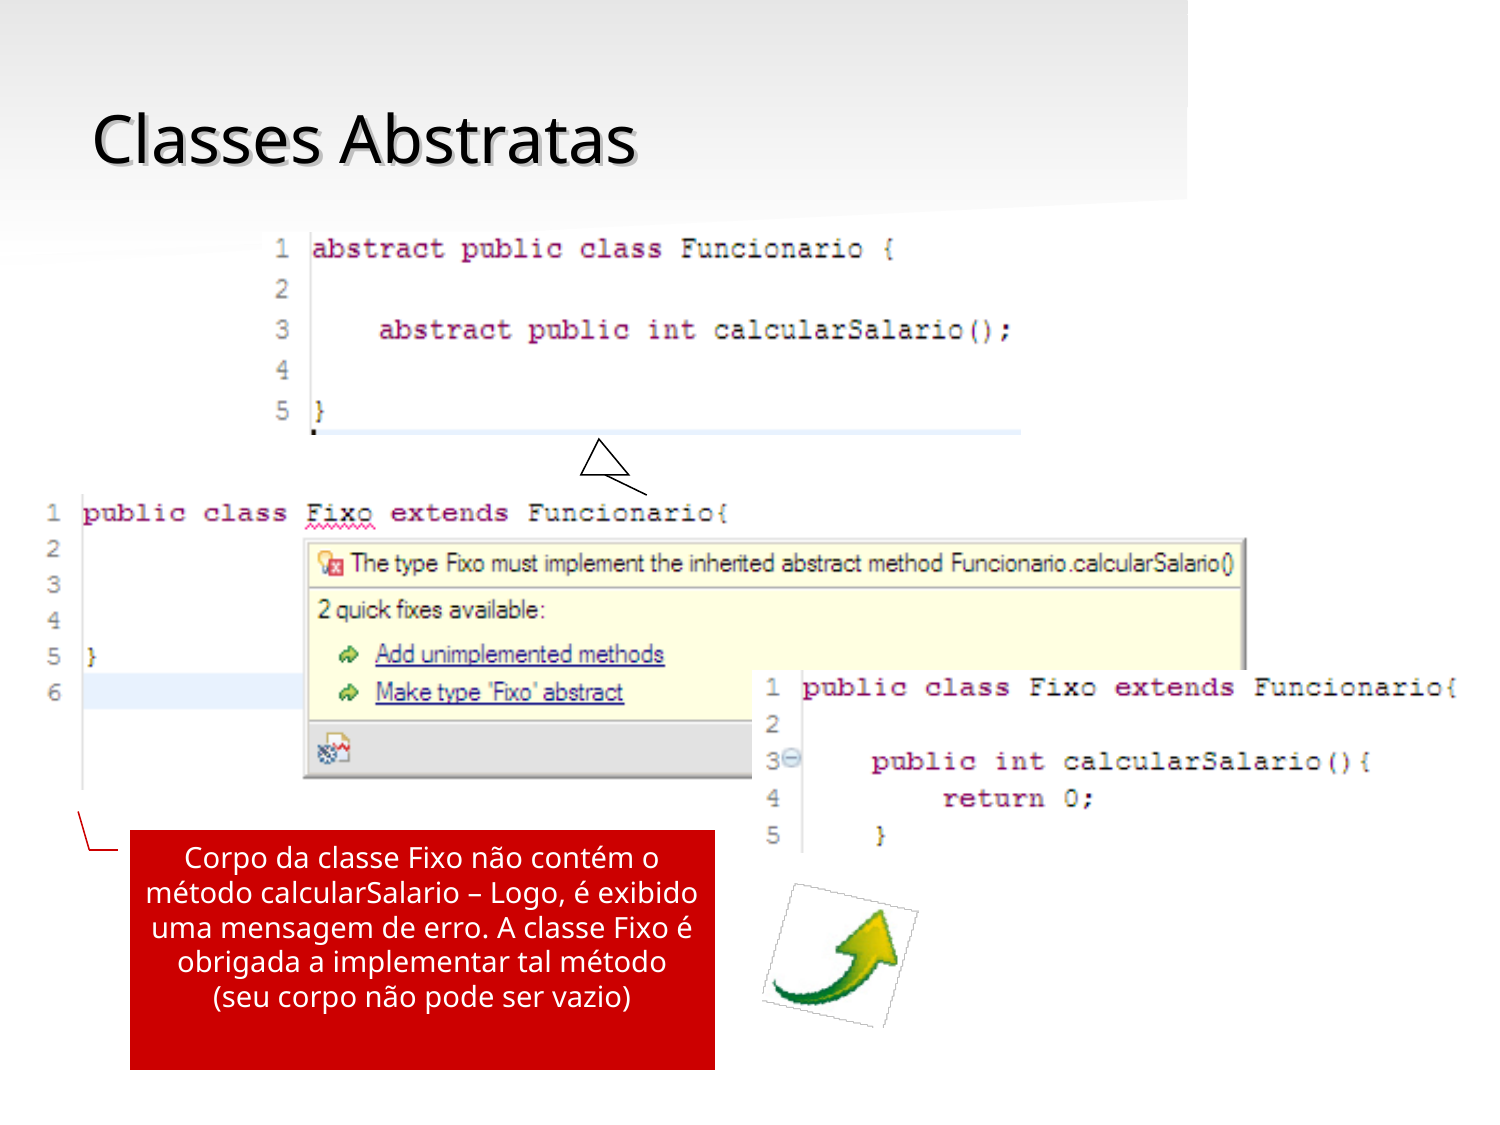

Classes Abstratas
Corpo da classe Fixo não contém o método calcularSalario – Logo, é exibido uma mensagem de erro. A classe Fixo é obrigada a implementar tal método (seu corpo não pode ser vazio)